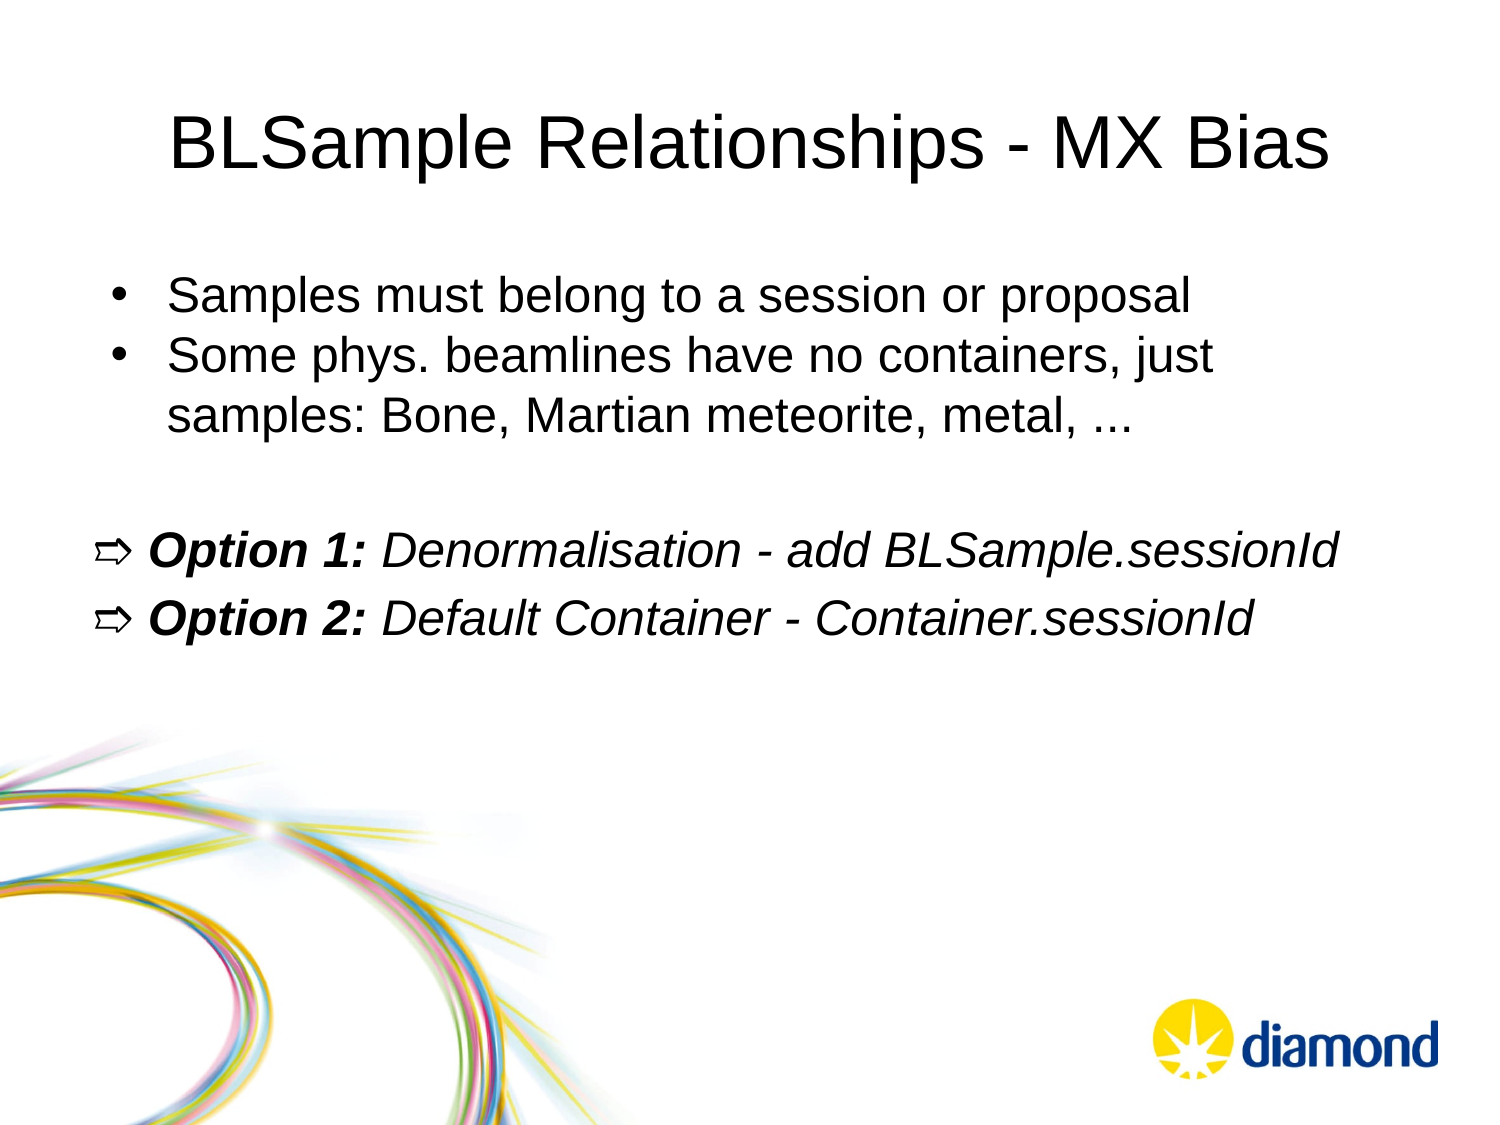

# BLSample Relationships - MX Bias
Samples must belong to a session or proposal
Some phys. beamlines have no containers, just samples: Bone, Martian meteorite, metal, ...
➱ Option 1: Denormalisation - add BLSample.sessionId
➱ Option 2: Default Container - Container.sessionId